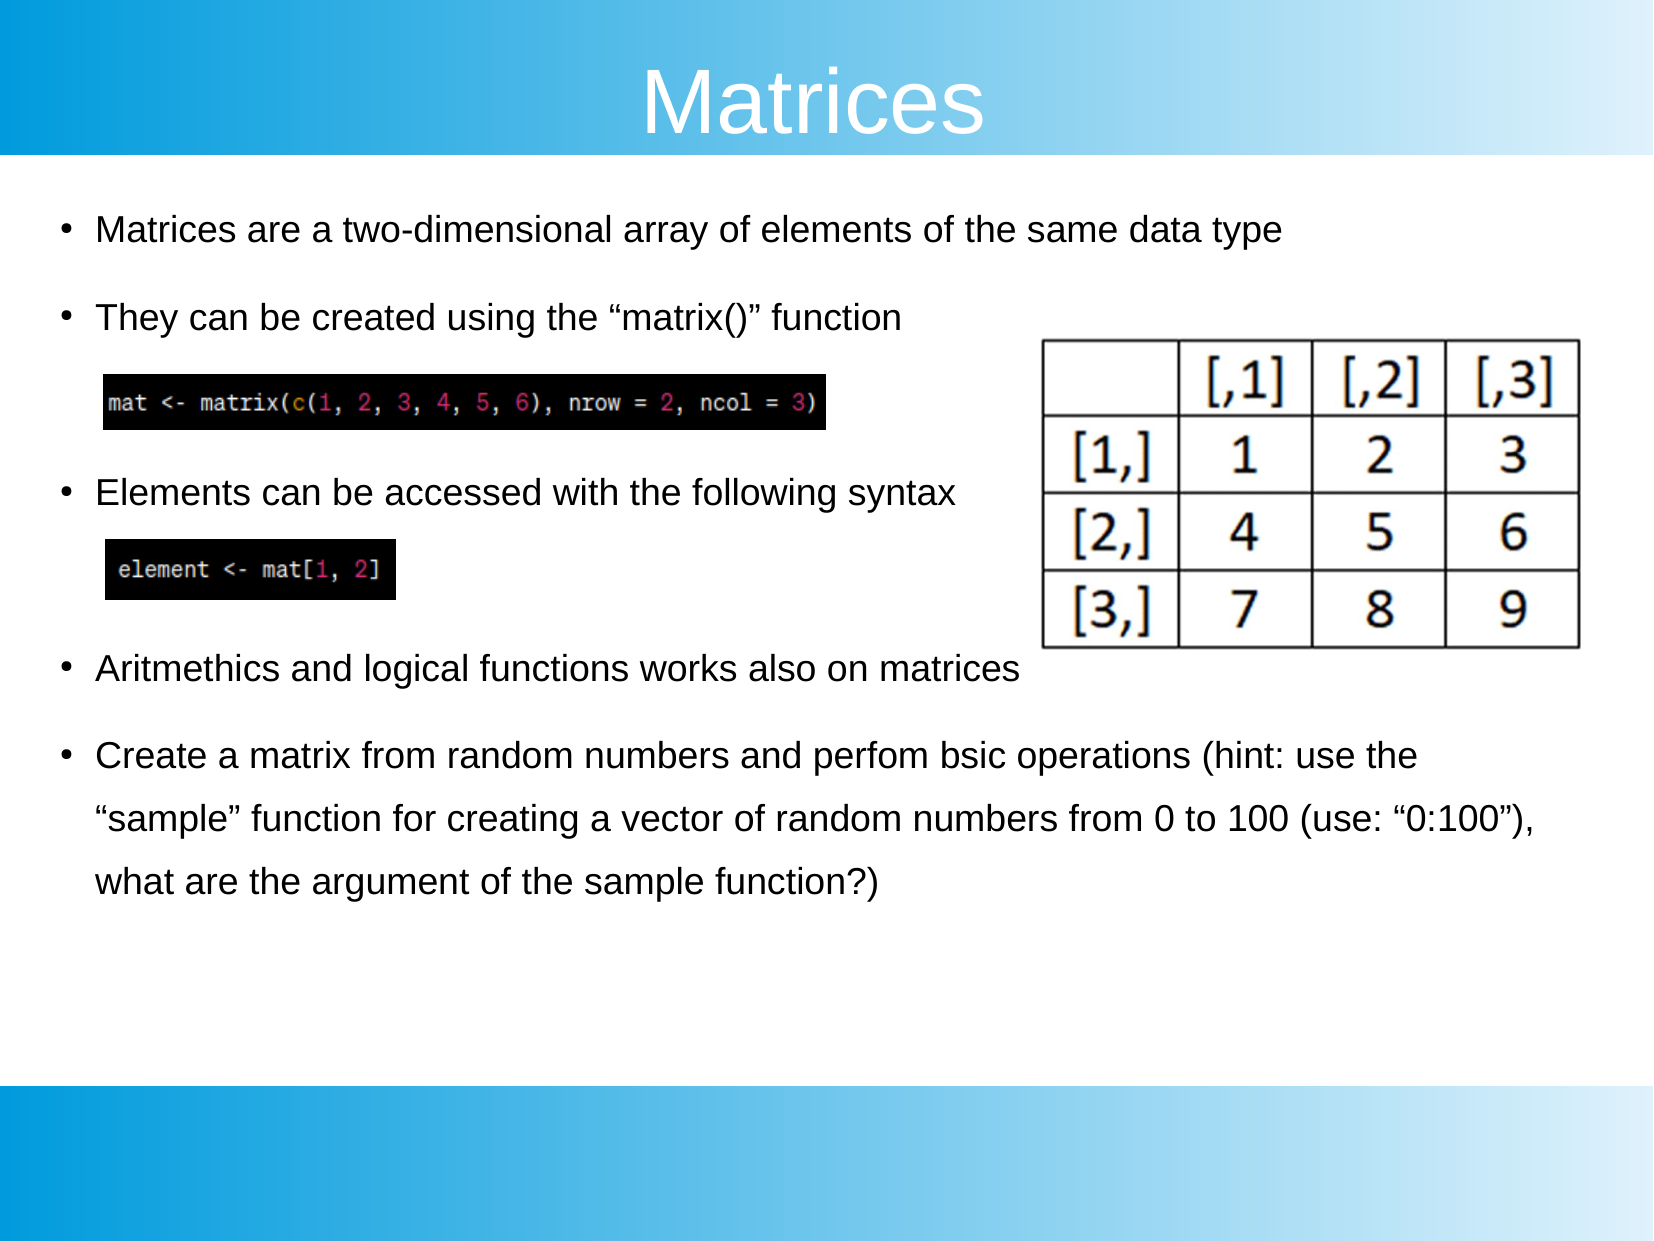

# Matrices
Matrices are a two-dimensional array of elements of the same data type
They can be created using the “matrix()” function
Elements can be accessed with the following syntax
Aritmethics and logical functions works also on matrices
Create a matrix from random numbers and perfom bsic operations (hint: use the “sample” function for creating a vector of random numbers from 0 to 100 (use: “0:100”), what are the argument of the sample function?)